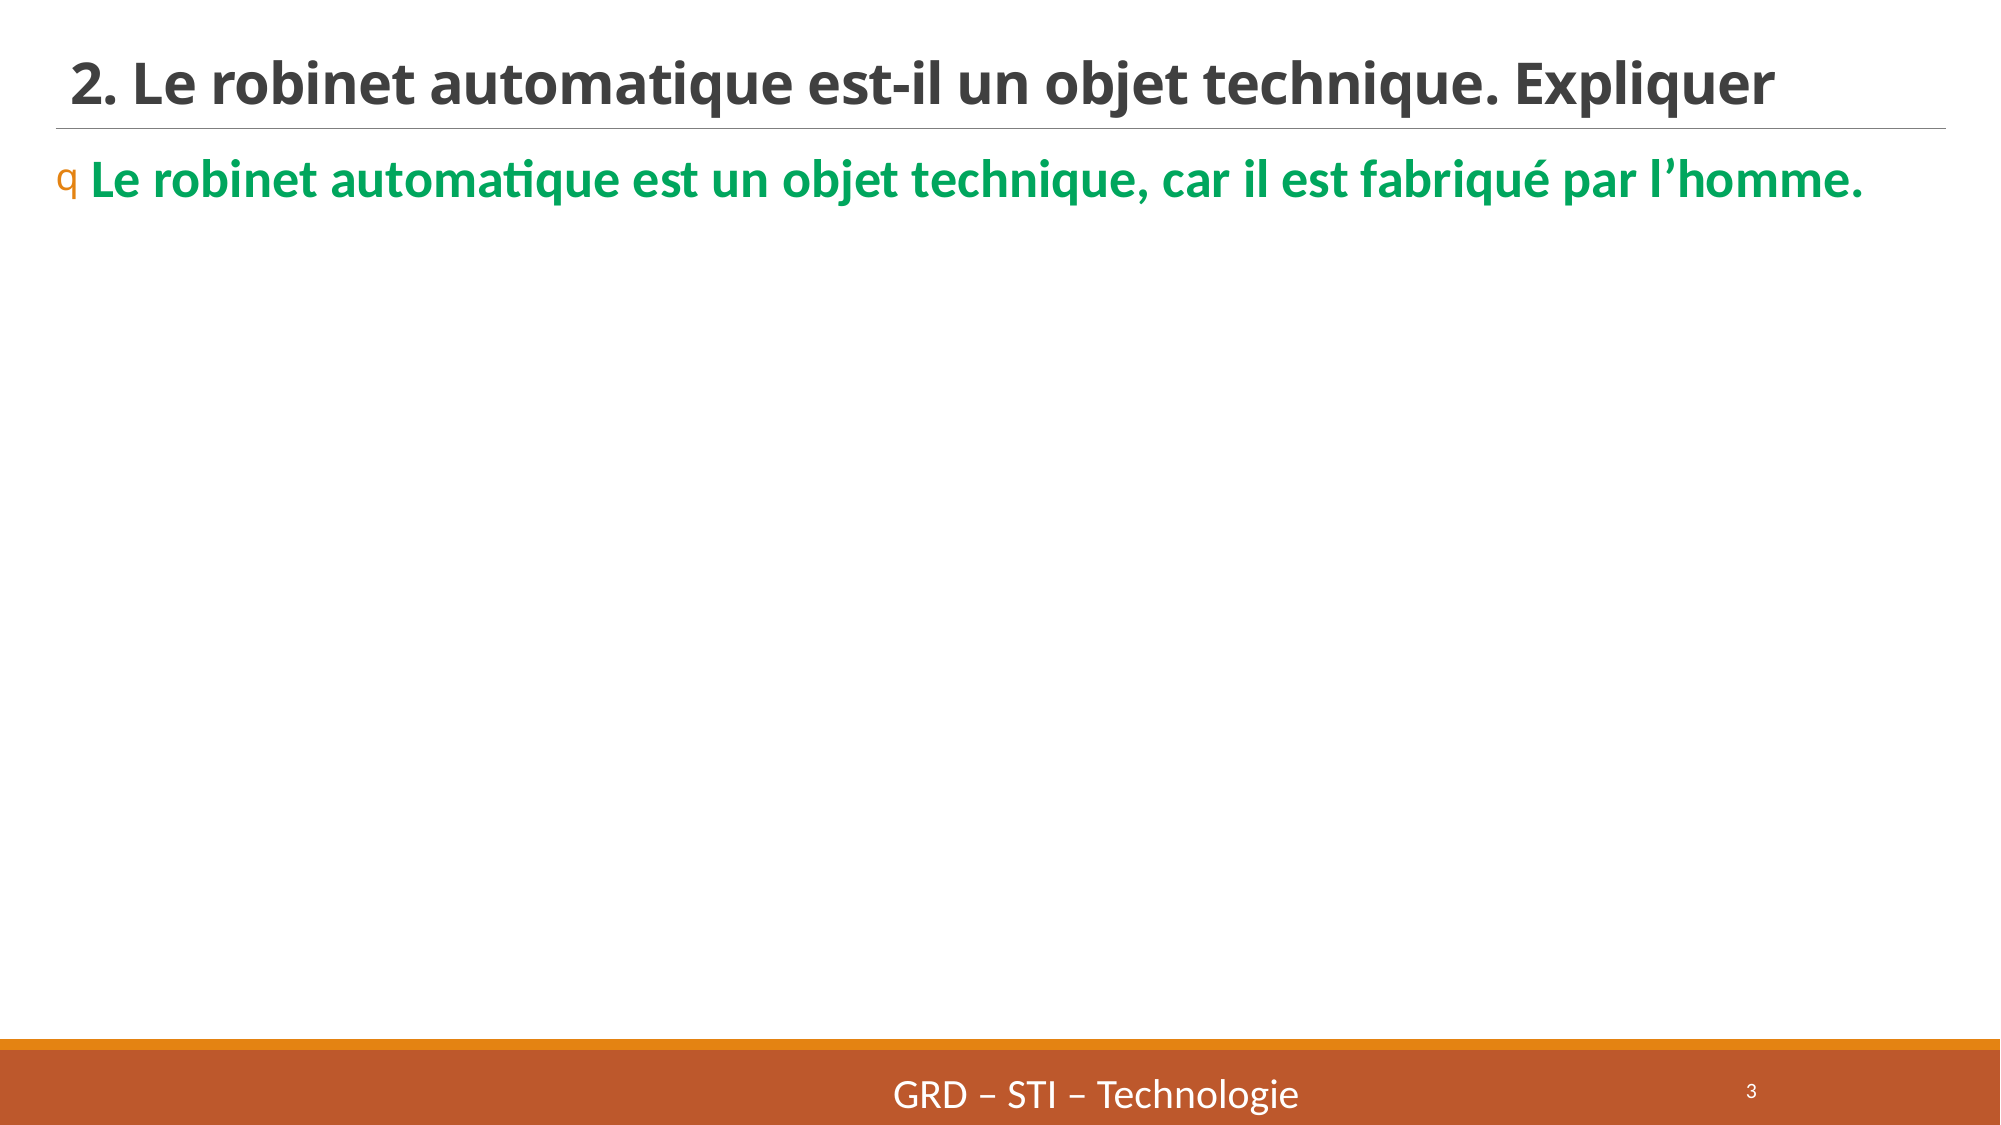

# 2. Le robinet automatique est-il un objet technique. Expliquer
 Le robinet automatique est un objet technique, car il est fabriqué par l’homme.
GRD STI
3